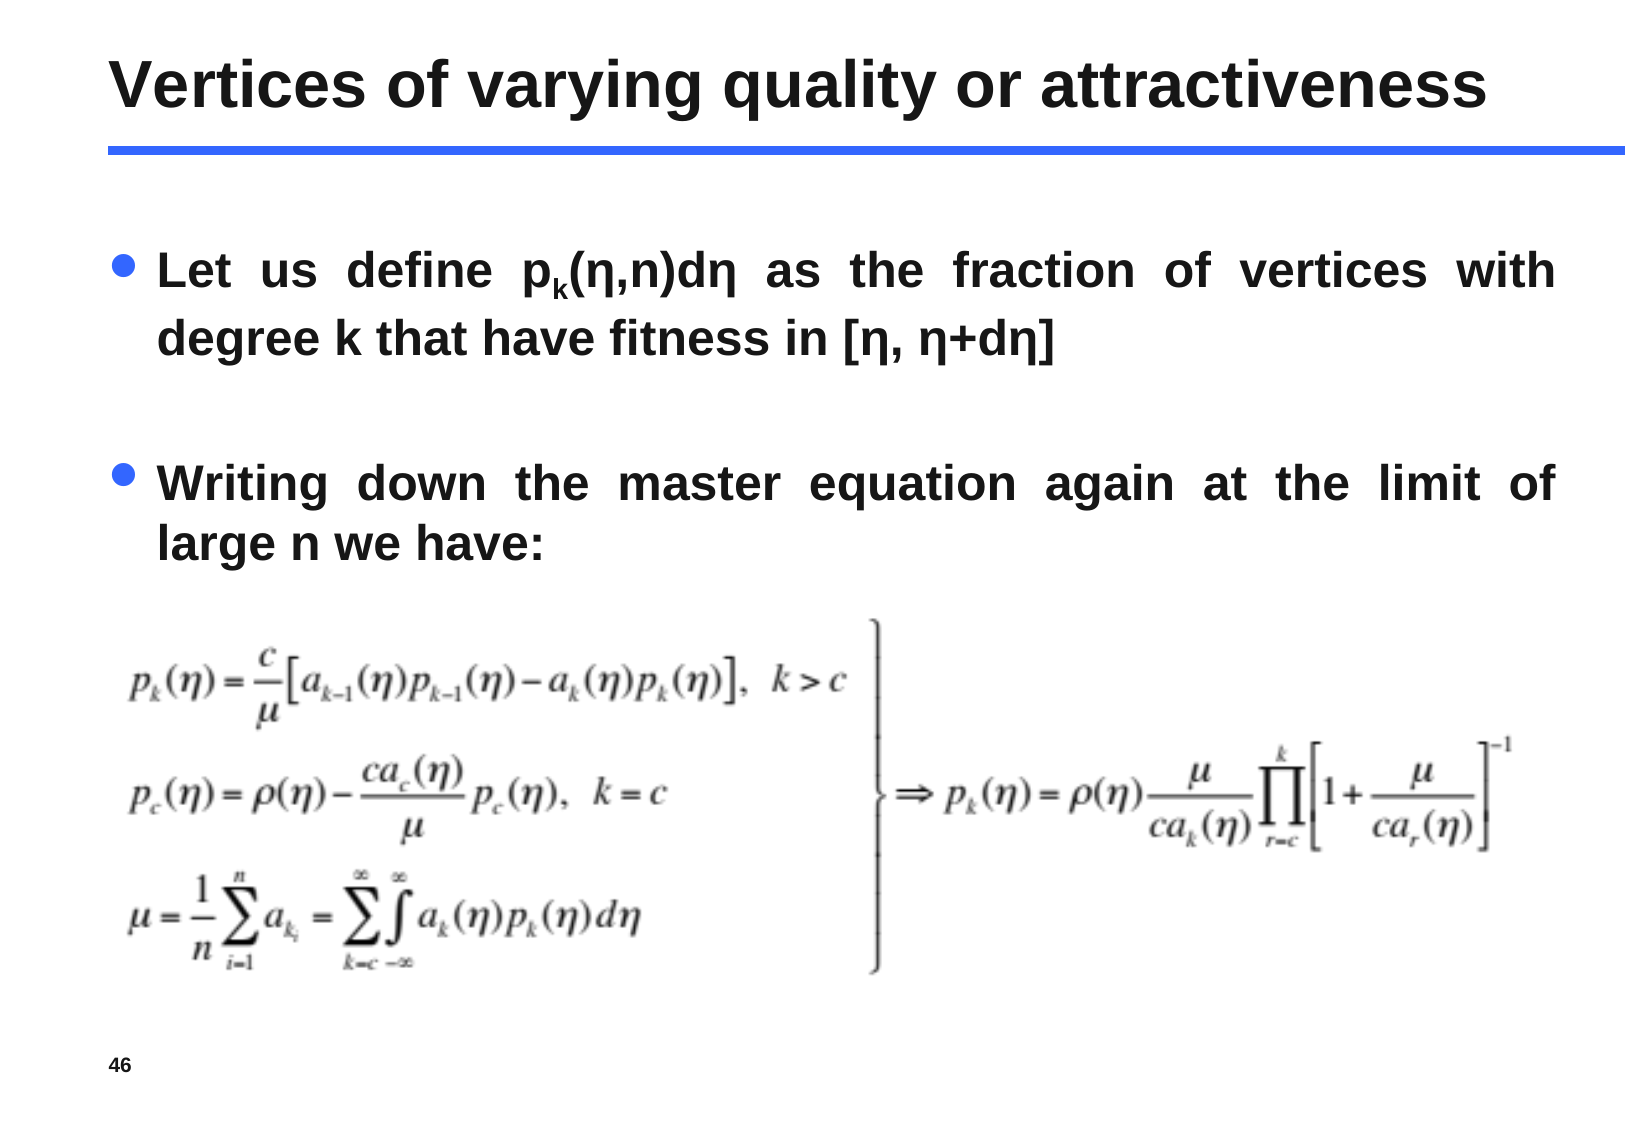

# Vertices of varying quality or attractiveness
Let us define pk(η,n)dη as the fraction of vertices with degree k that have fitness in [η, η+dη]
Writing down the master equation again at the limit of large n we have: